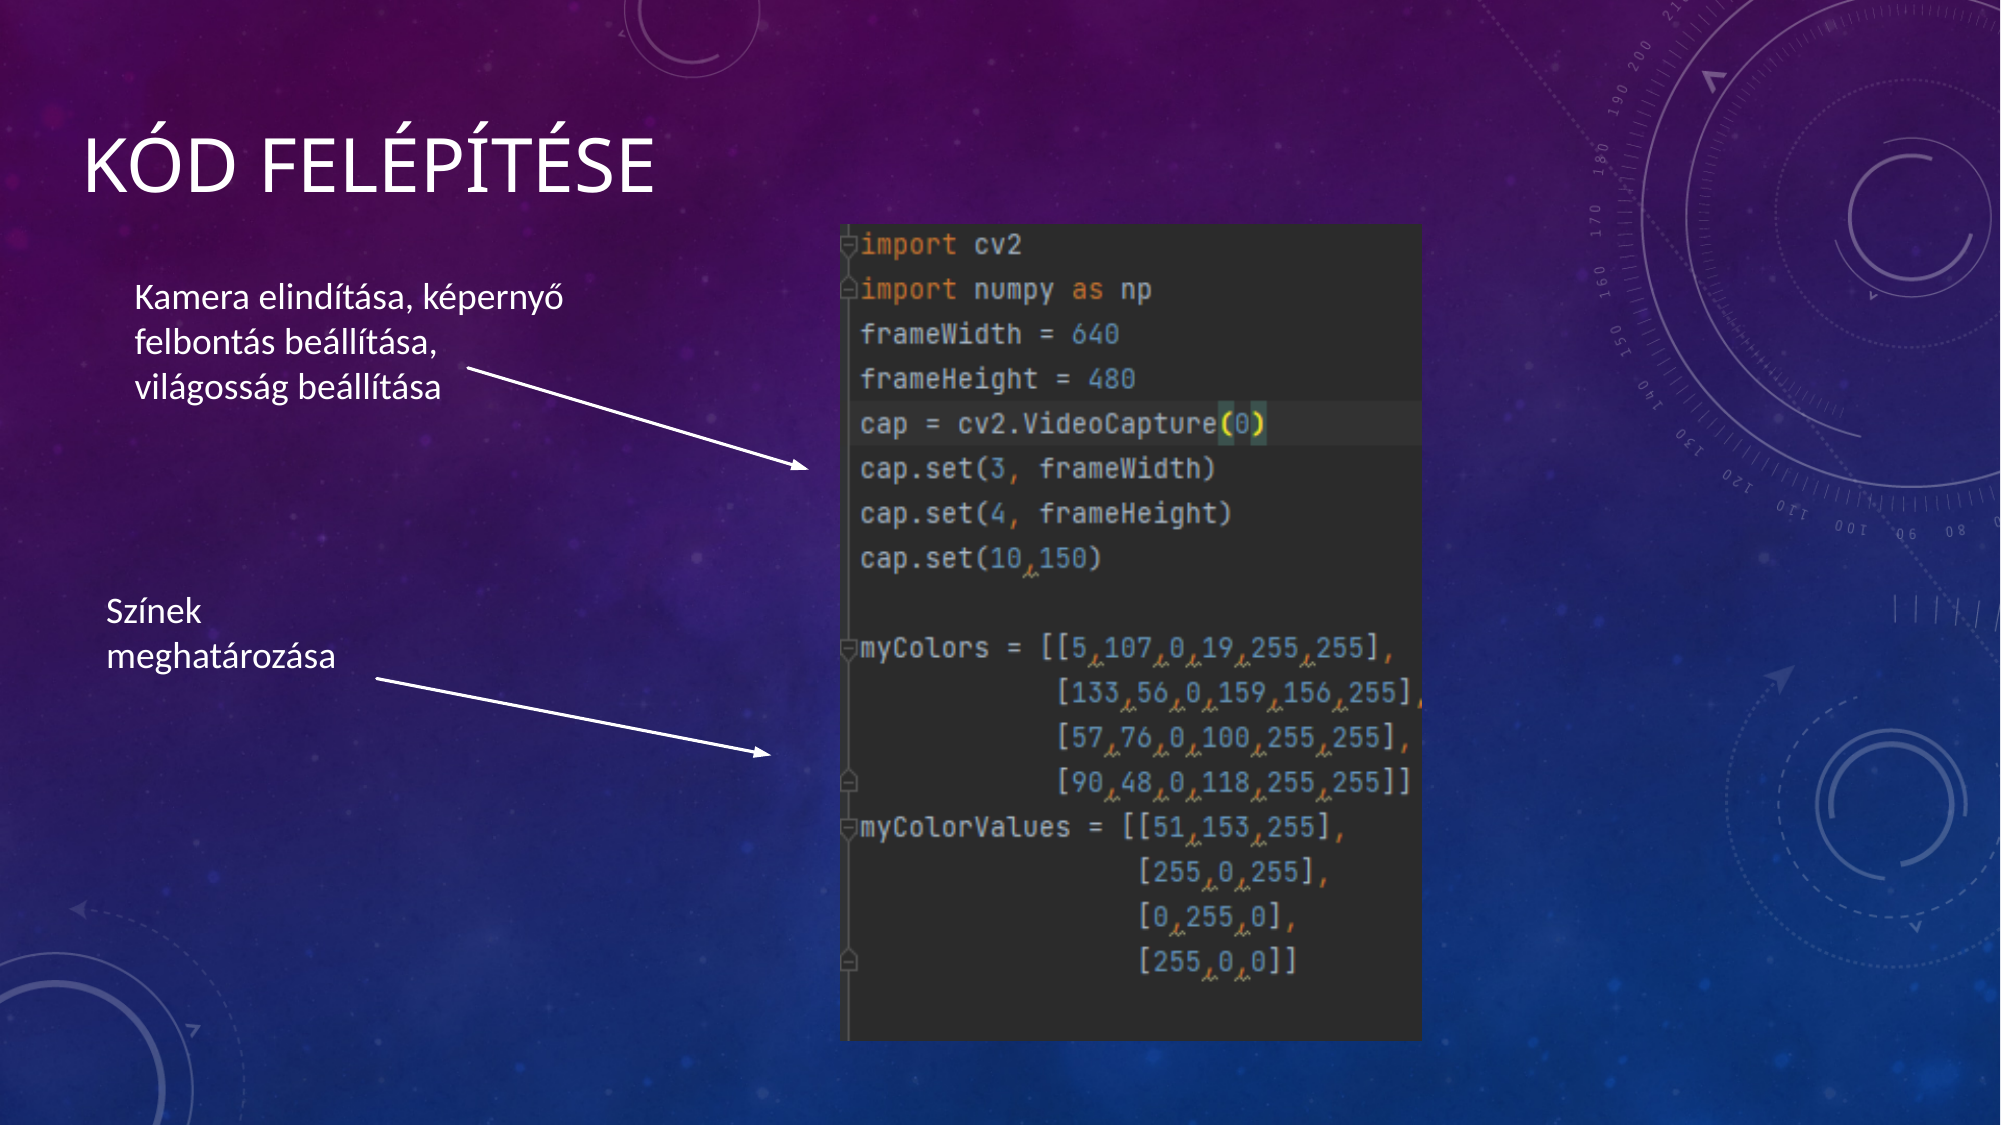

# Kód felépítése
Kamera elindítása, képernyő felbontás beállítása, világosság beállítása
Színek meghatározása